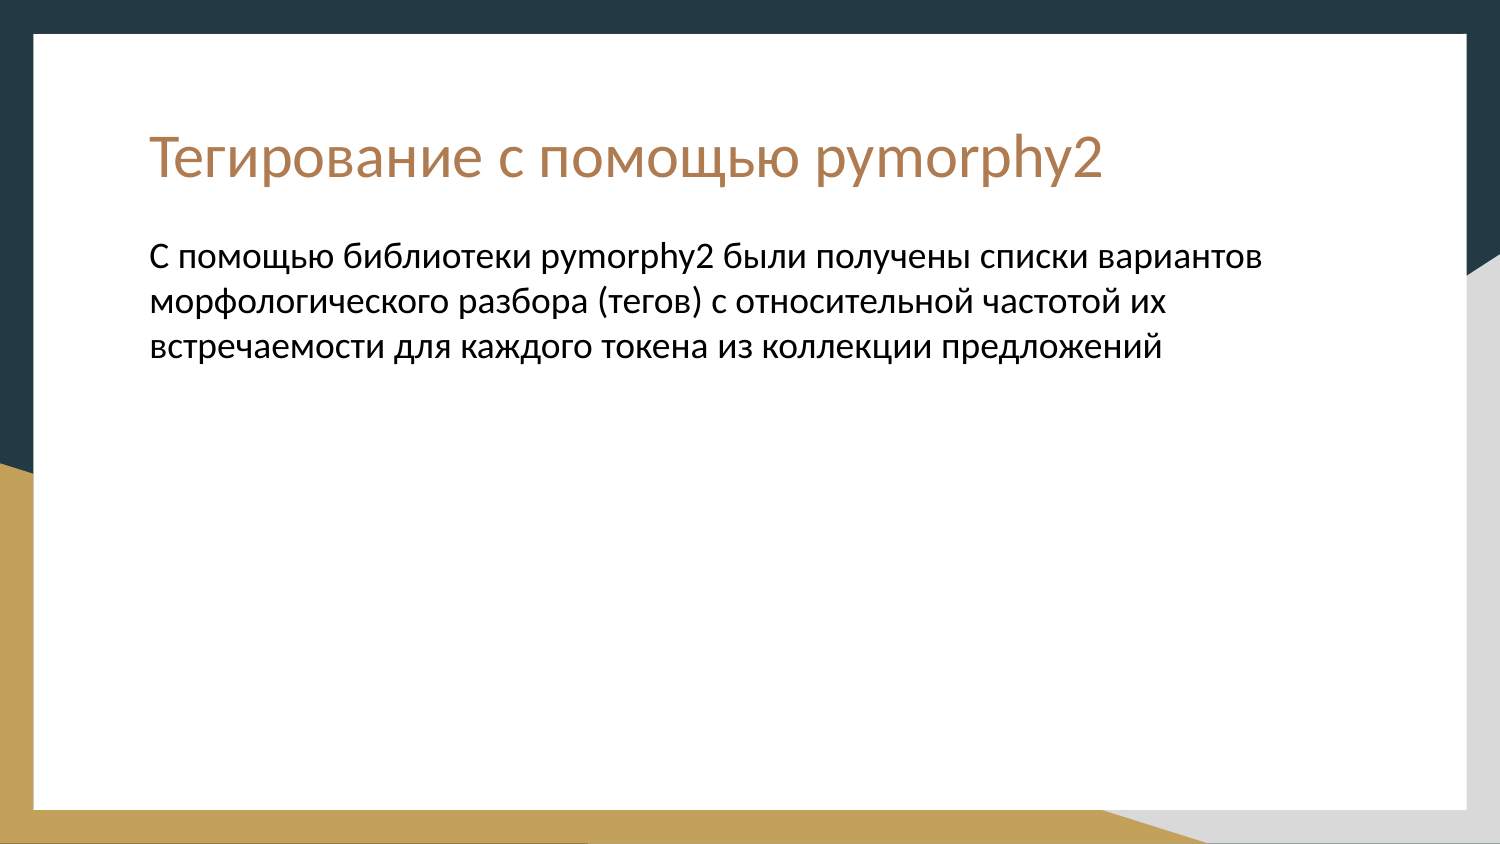

# Тегирование с помощью pymorphy2
С помощью библиотеки pymorphy2 были получены списки вариантов морфологического разбора (тегов) с относительной частотой их встречаемости для каждого токена из коллекции предложений